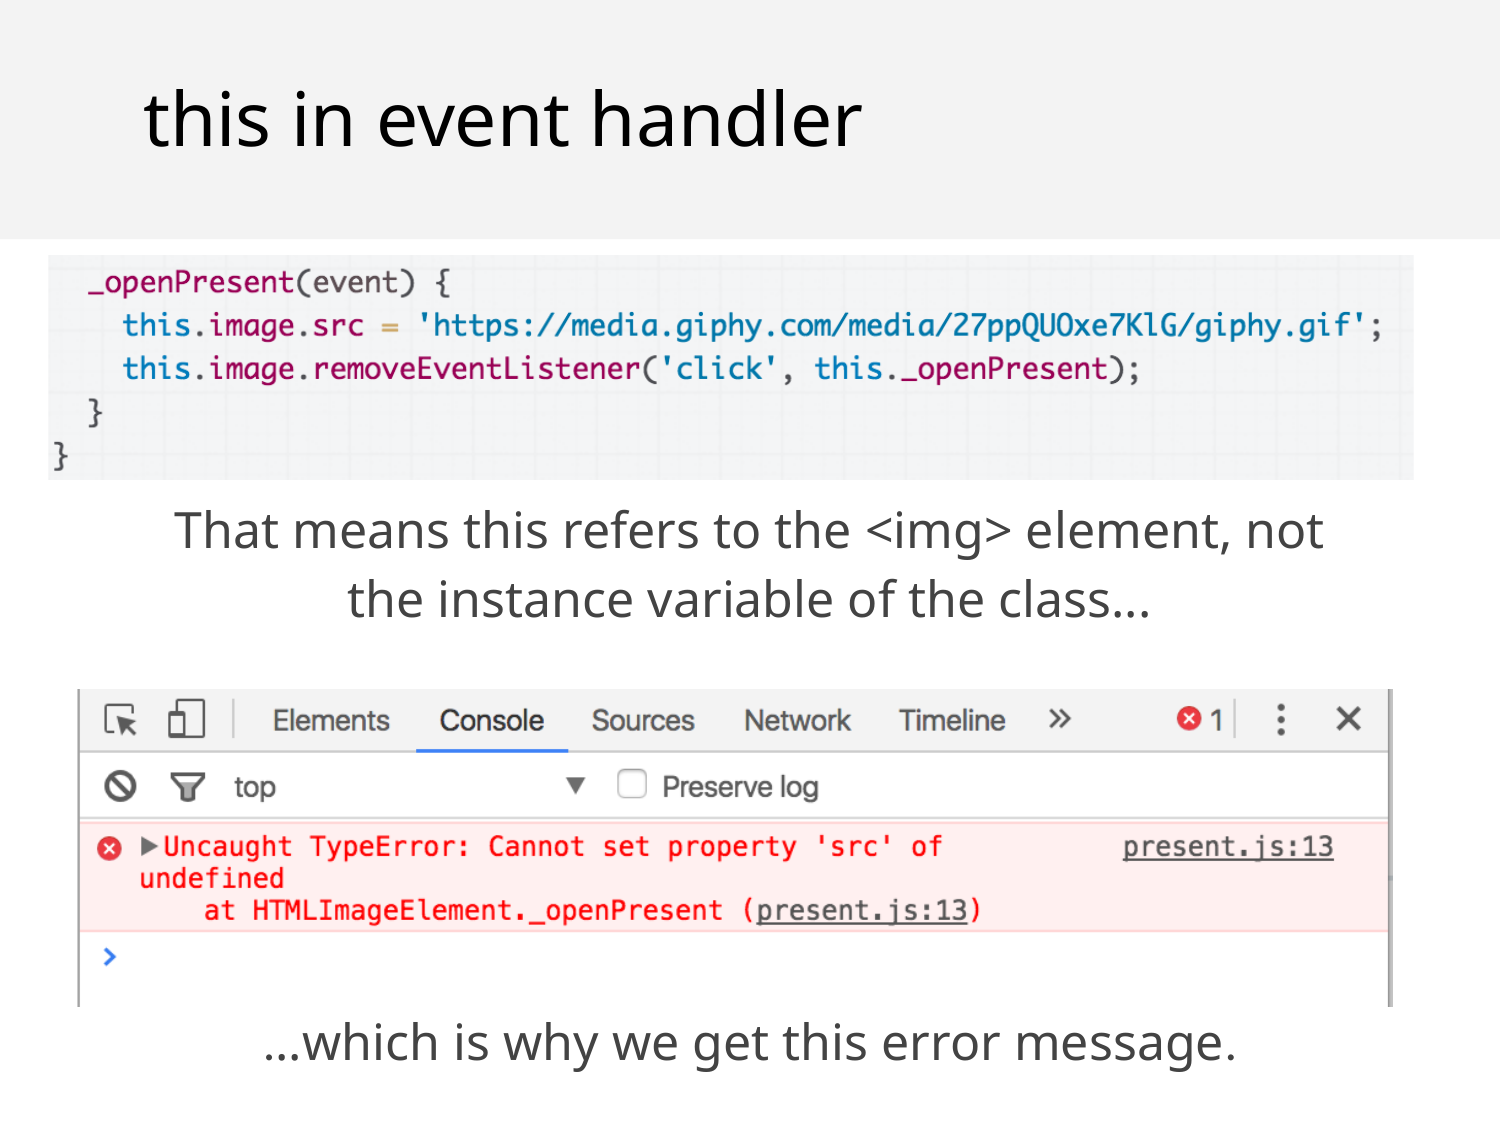

# this in event handler
That means this refers to the <img> element, not the instance variable of the class...
...which is why we get this error message.